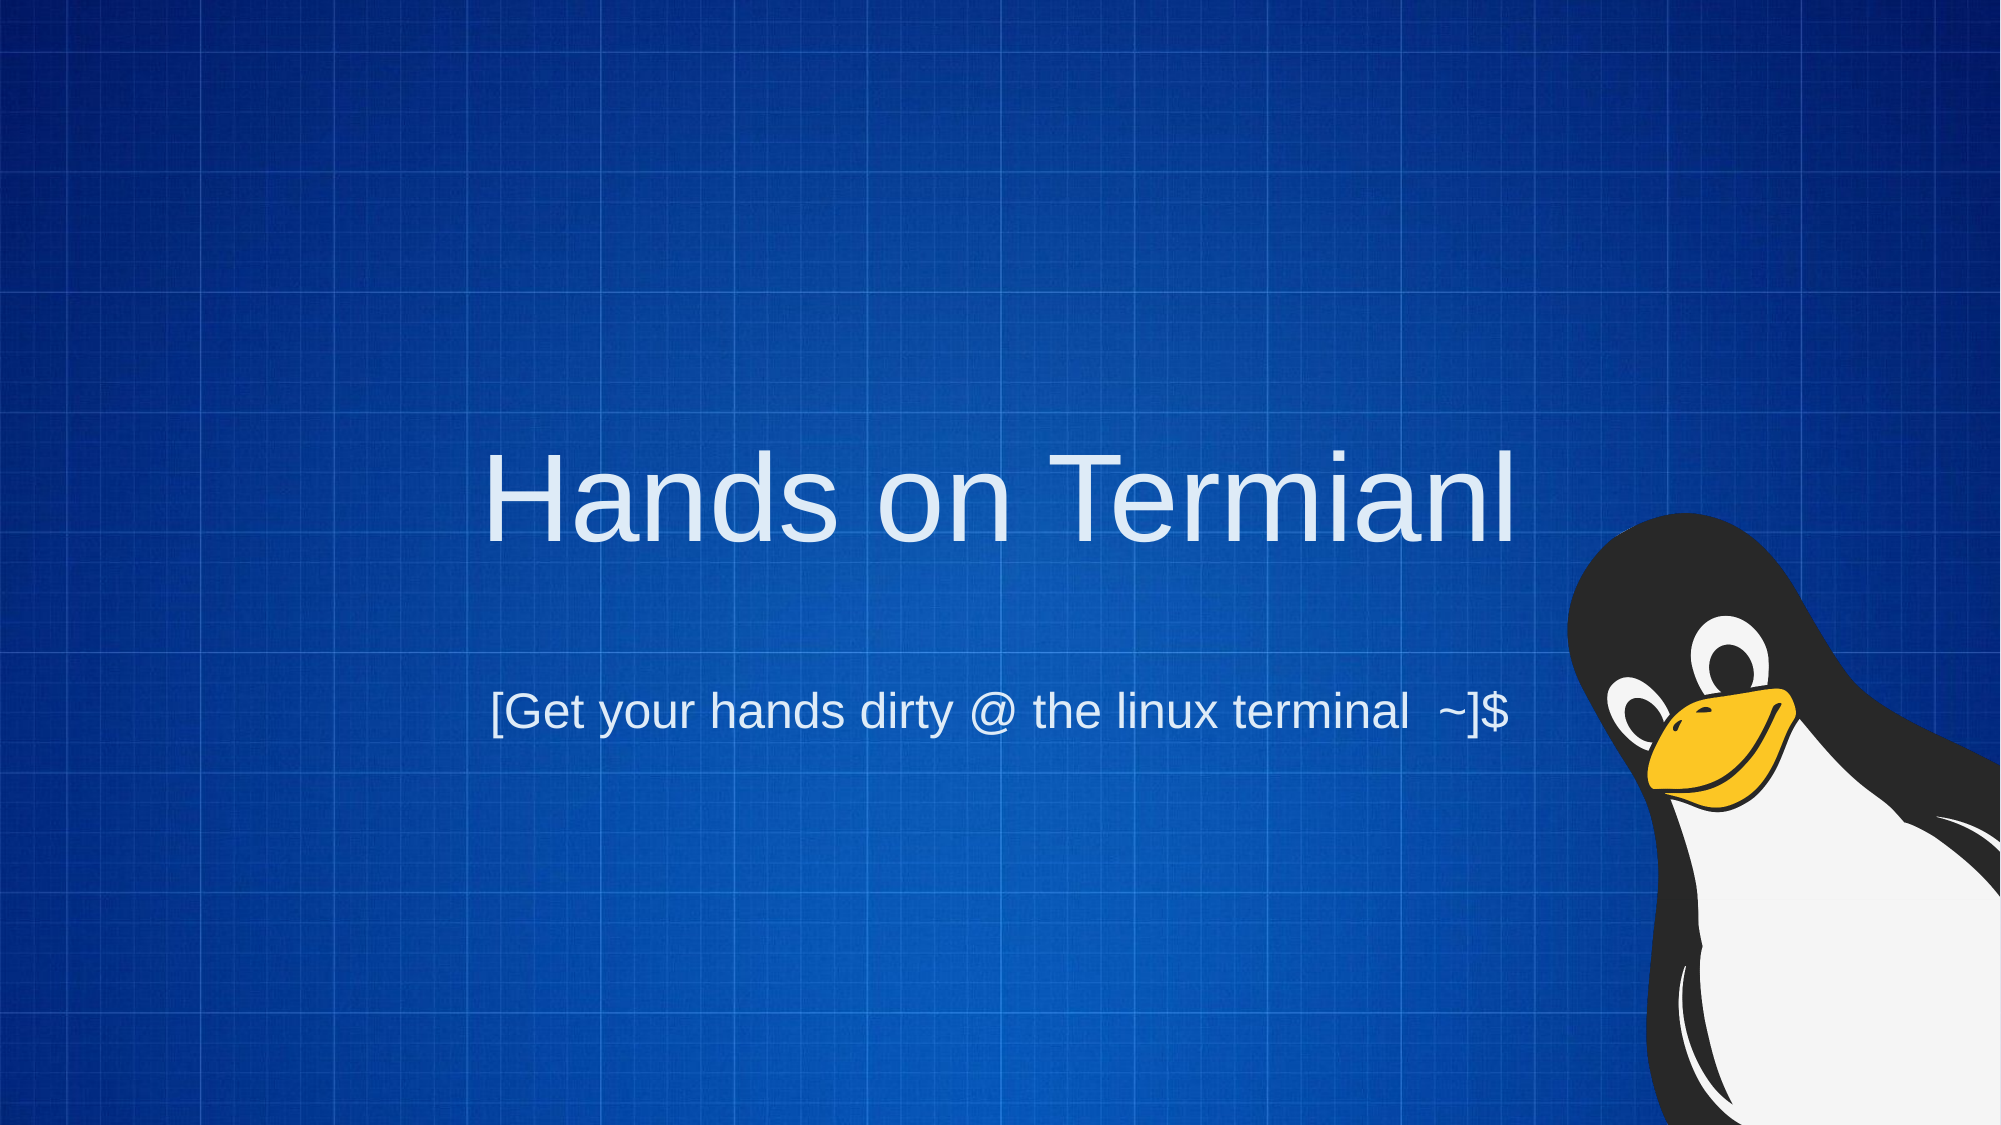

# Hands on Termianl
[Get your hands dirty @ the linux terminal ~]$